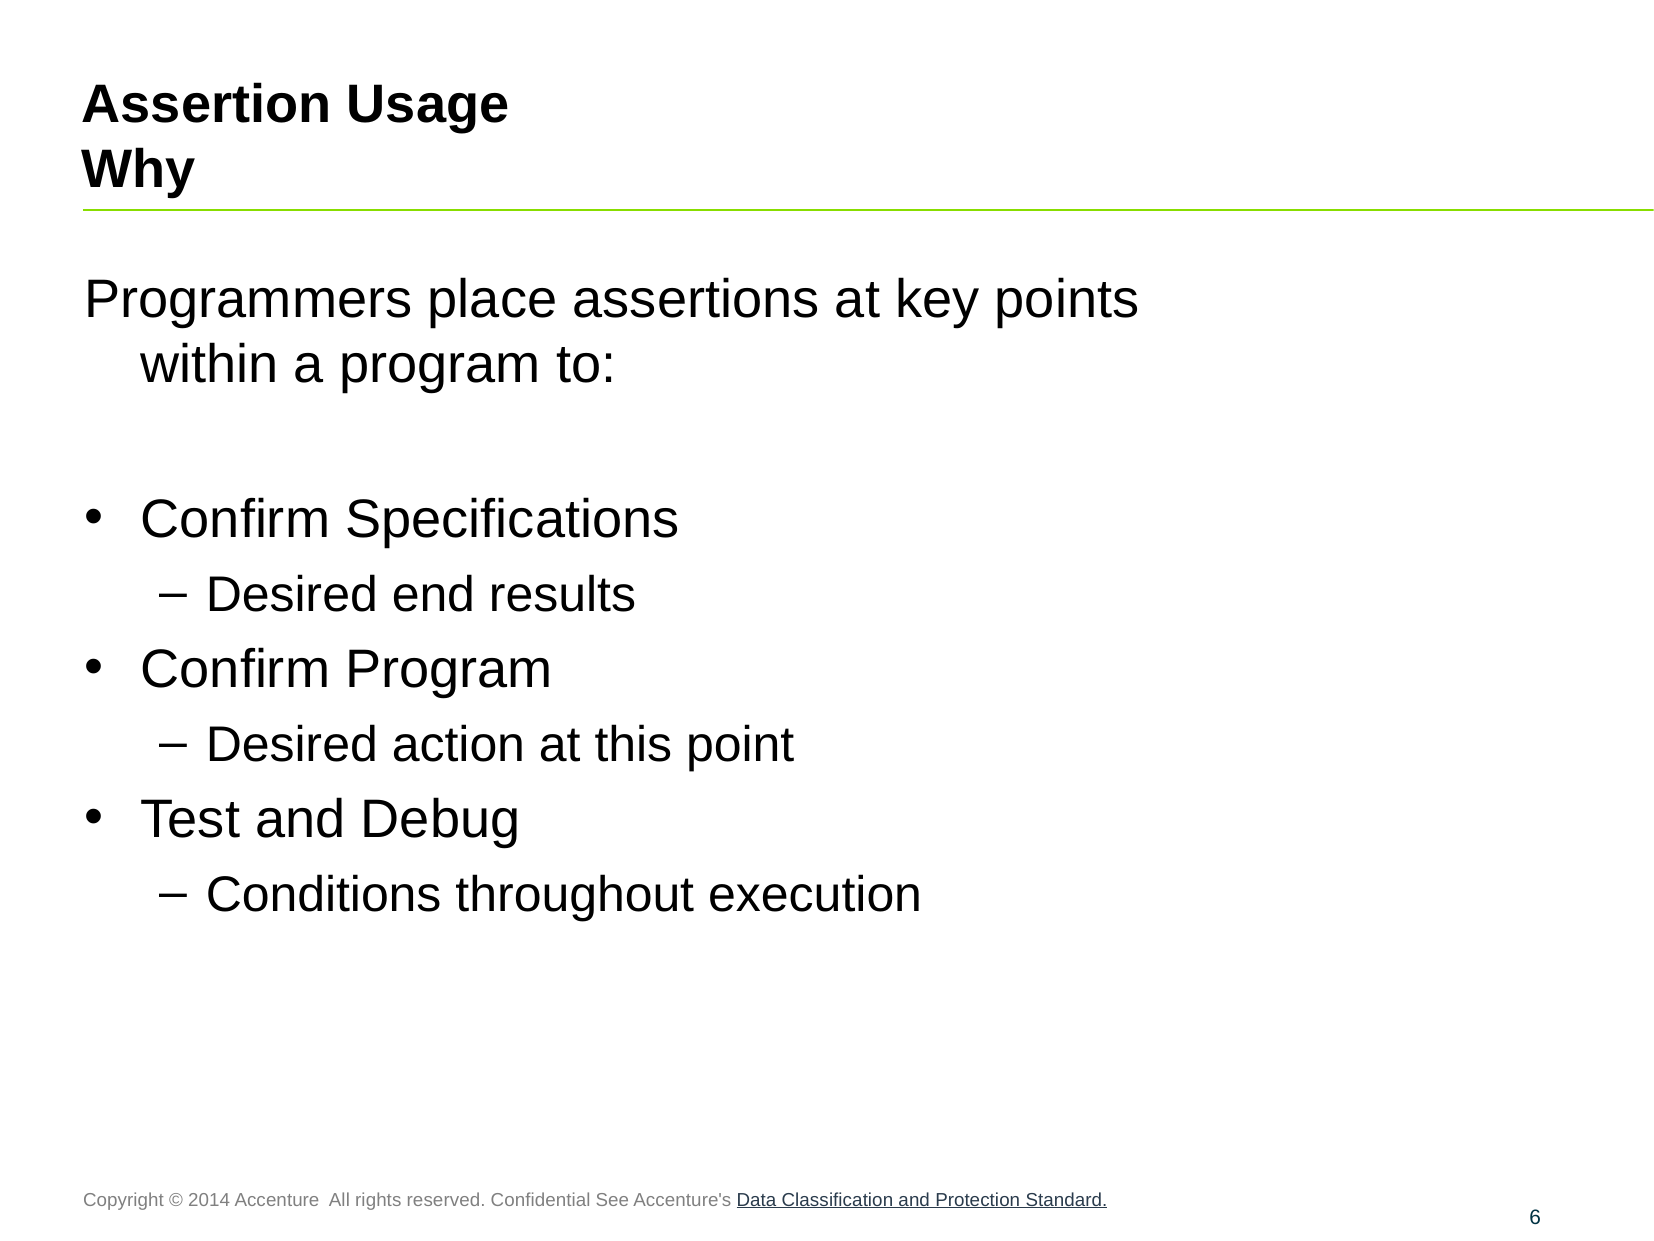

Assertion Usage
Why
# Programmers place assertions at key points within a program to:
Confirm Specifications
Desired end results
Confirm Program
Desired action at this point
Test and Debug
Conditions throughout execution
6